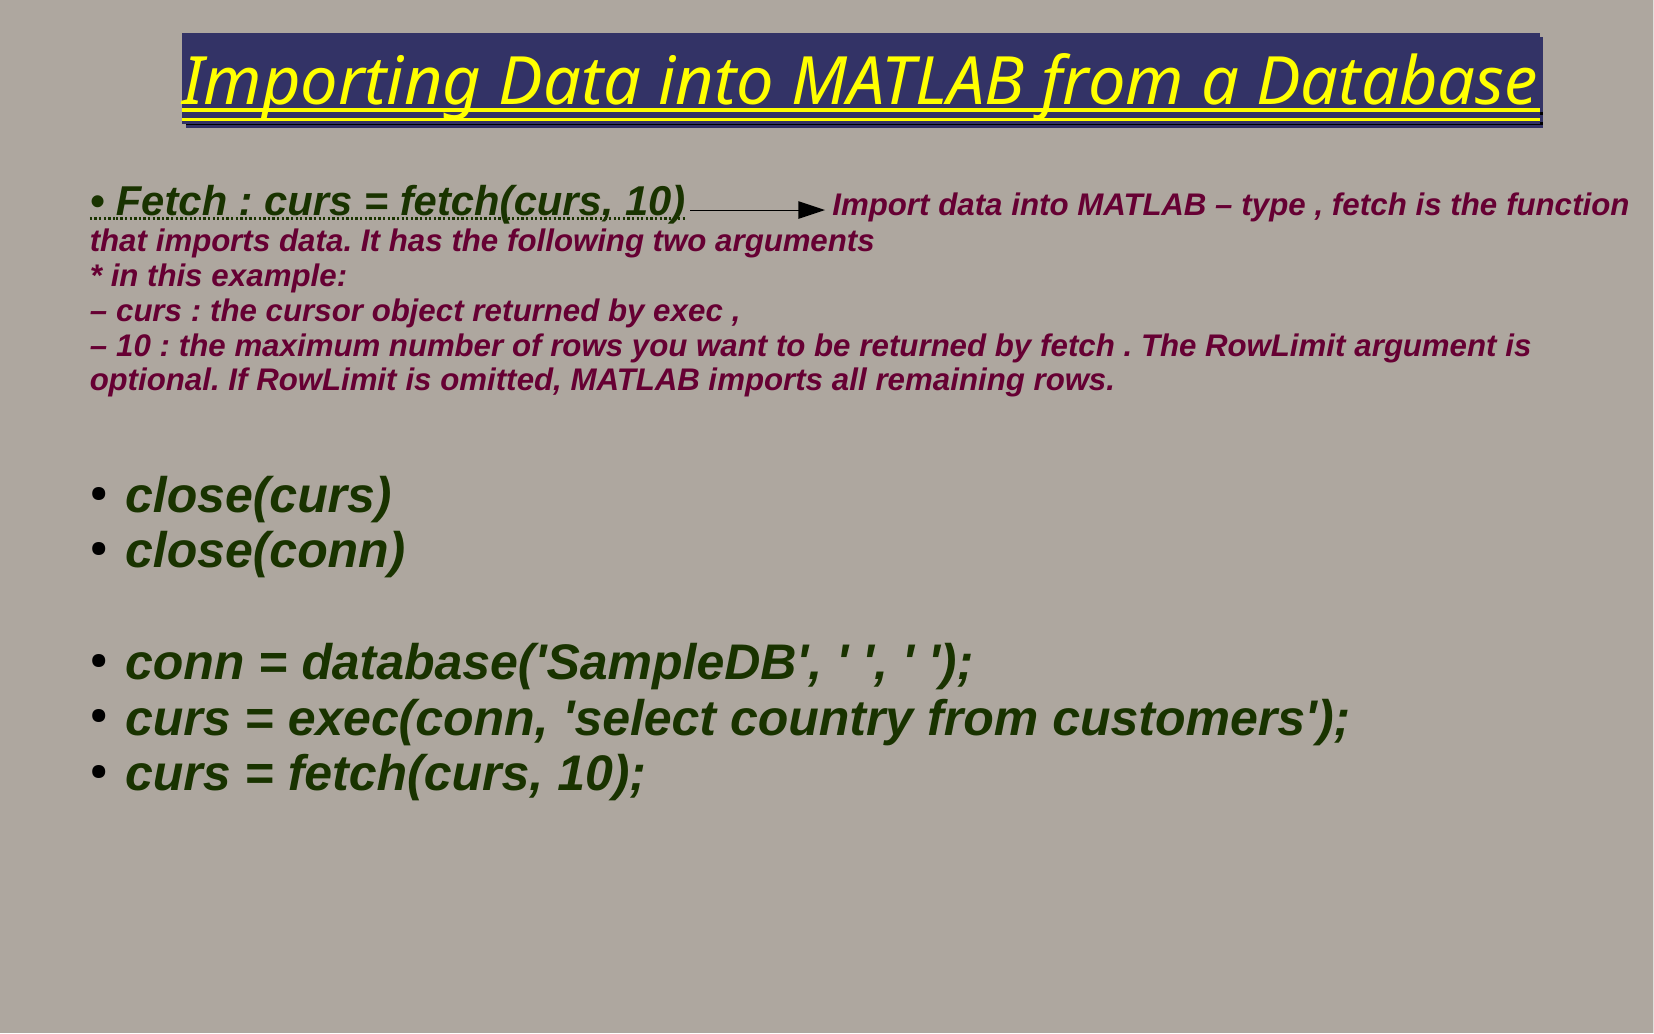

# Importing Data into MATLAB from a Database
• Fetch : curs = fetch(curs, 10) Import data into MATLAB – type , fetch is the function that imports data. It has the following two arguments
* in this example:
– curs : the cursor object returned by exec ,
– 10 : the maximum number of rows you want to be returned by fetch . The RowLimit argument is optional. If RowLimit is omitted, MATLAB imports all remaining rows.
close(curs)
close(conn)
conn = database('SampleDB', ' ', ' ');
curs = exec(conn, 'select country from customers');
curs = fetch(curs, 10);